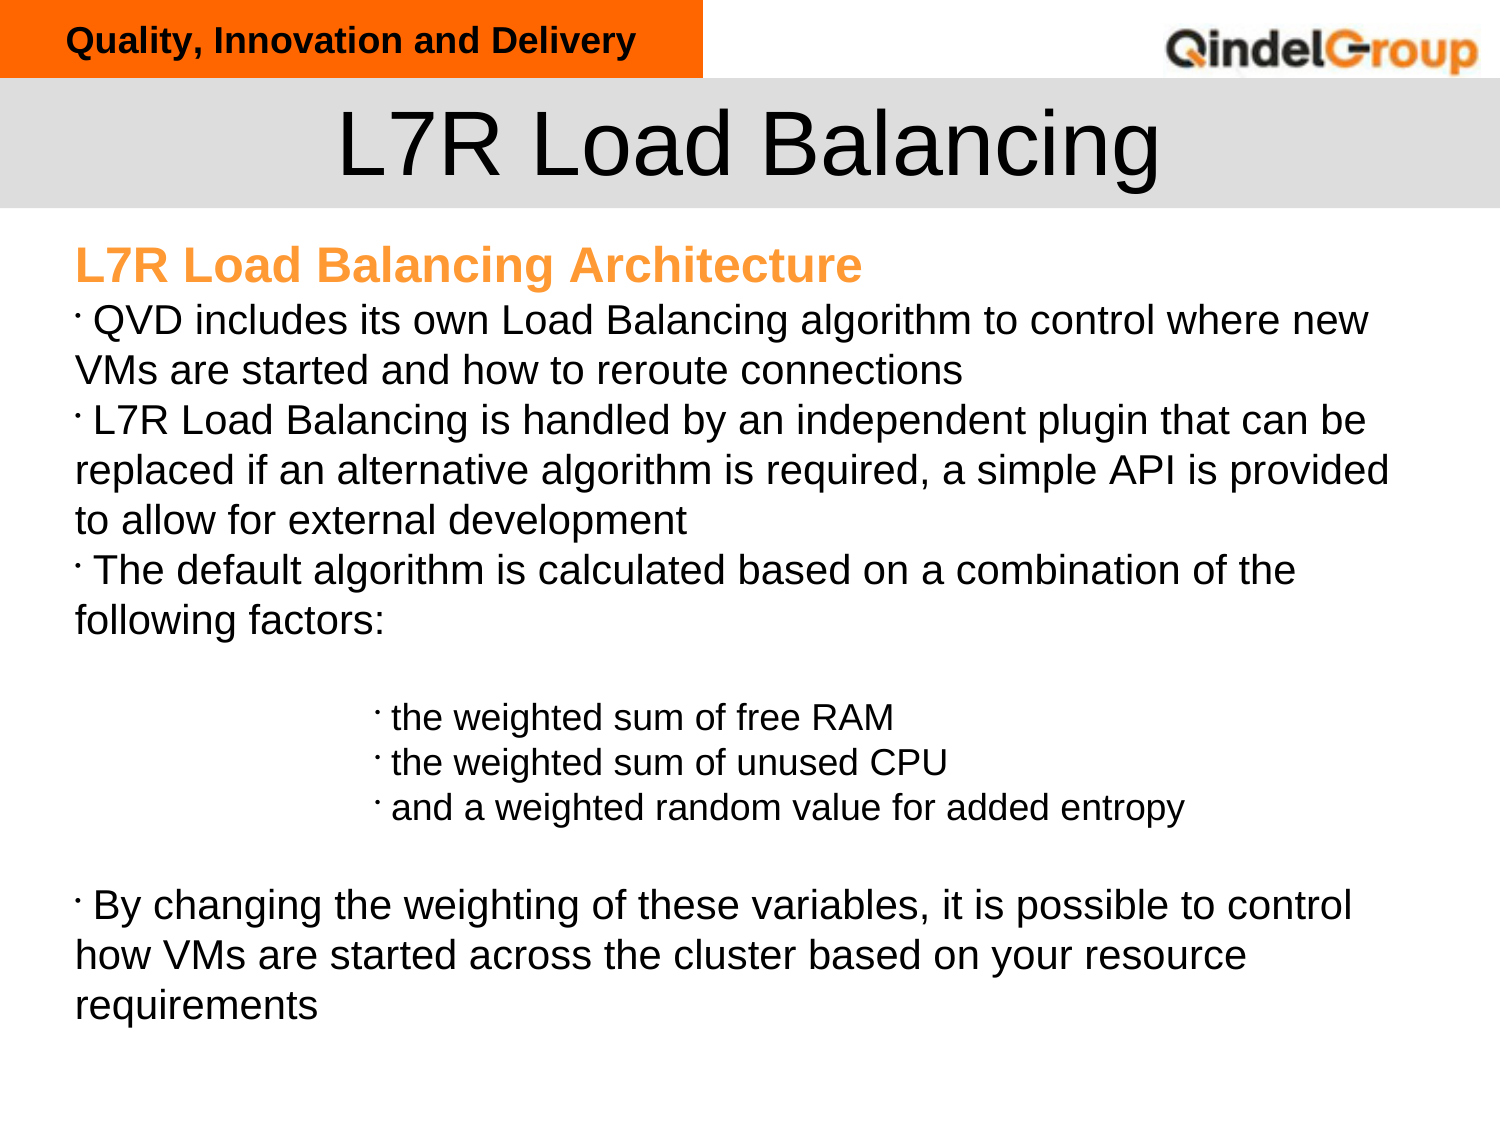

# L7R Load Balancing
L7R Load Balancing Architecture
 QVD includes its own Load Balancing algorithm to control where new VMs are started and how to reroute connections
 L7R Load Balancing is handled by an independent plugin that can be replaced if an alternative algorithm is required, a simple API is provided to allow for external development
 The default algorithm is calculated based on a combination of the following factors:
 the weighted sum of free RAM
 the weighted sum of unused CPU
 and a weighted random value for added entropy
 By changing the weighting of these variables, it is possible to control how VMs are started across the cluster based on your resource requirements